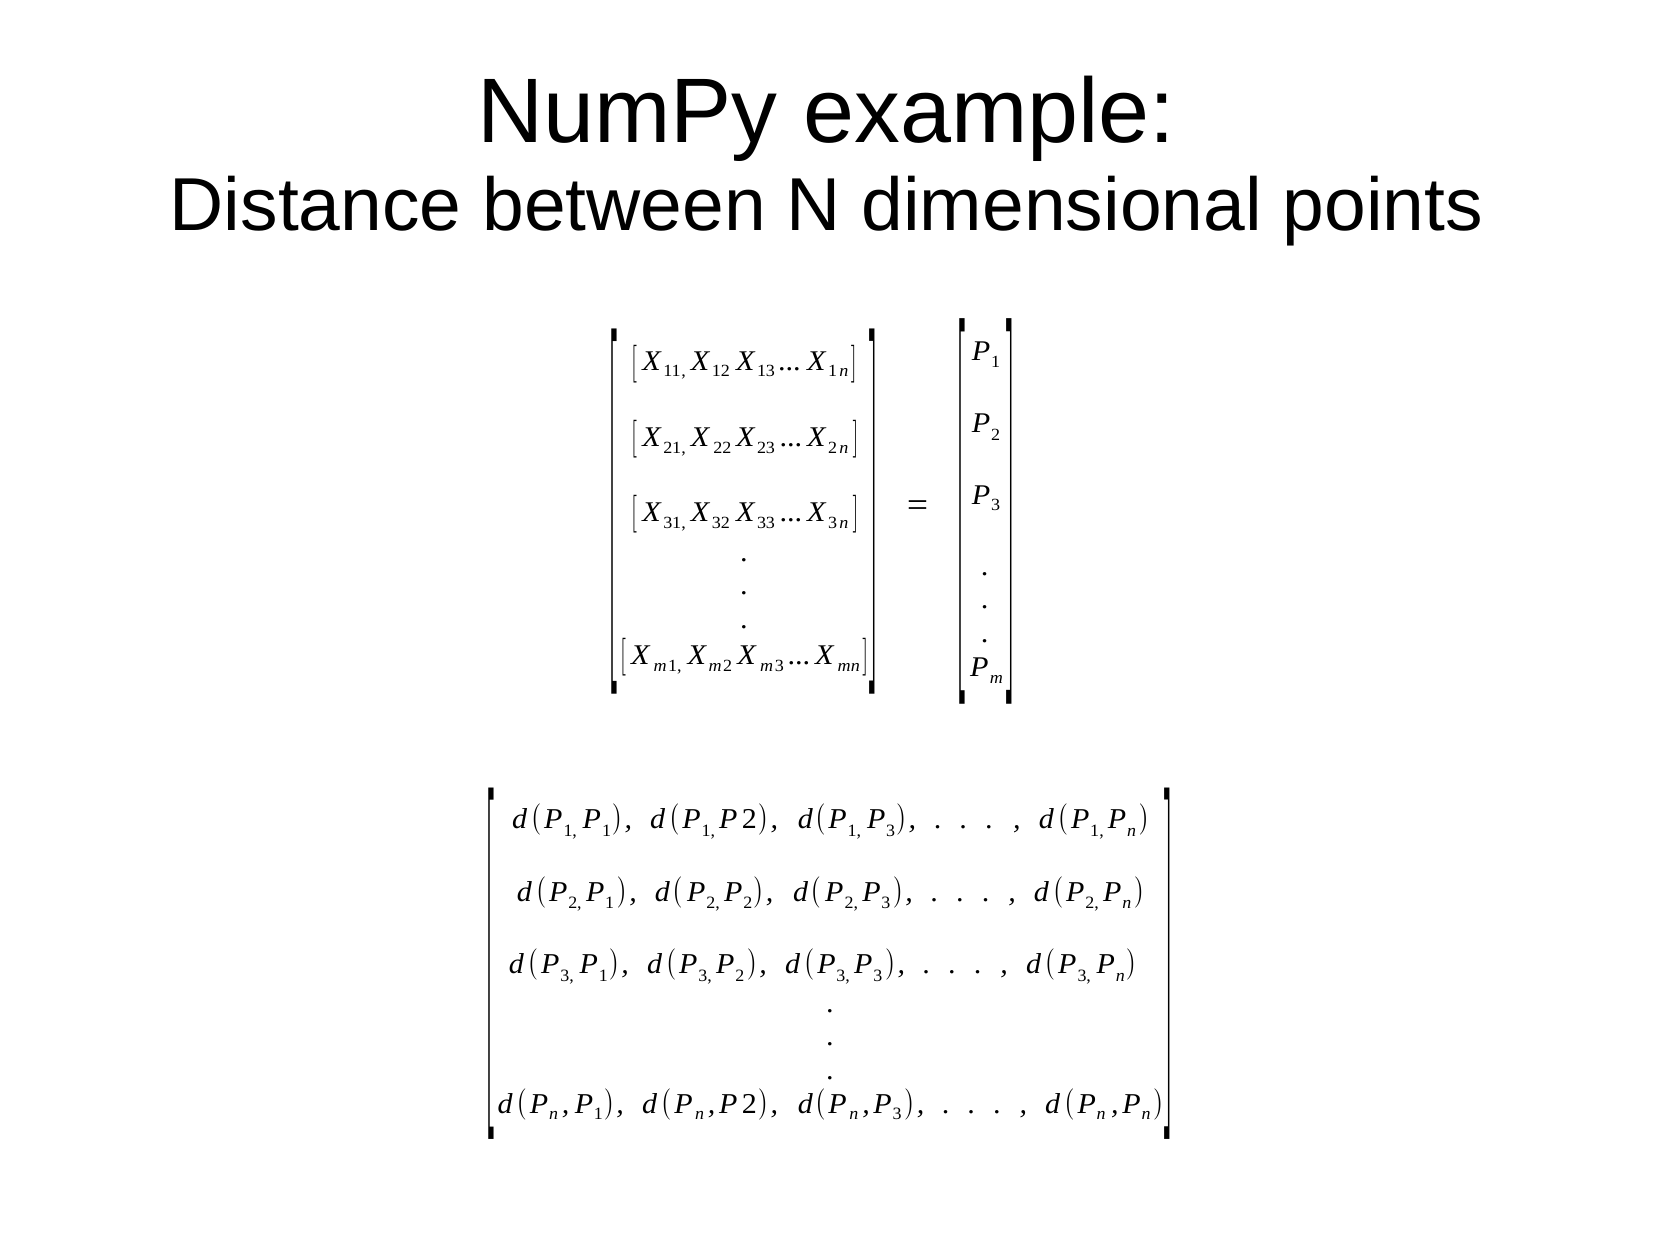

# NumPy example: Distance between N dimensional points